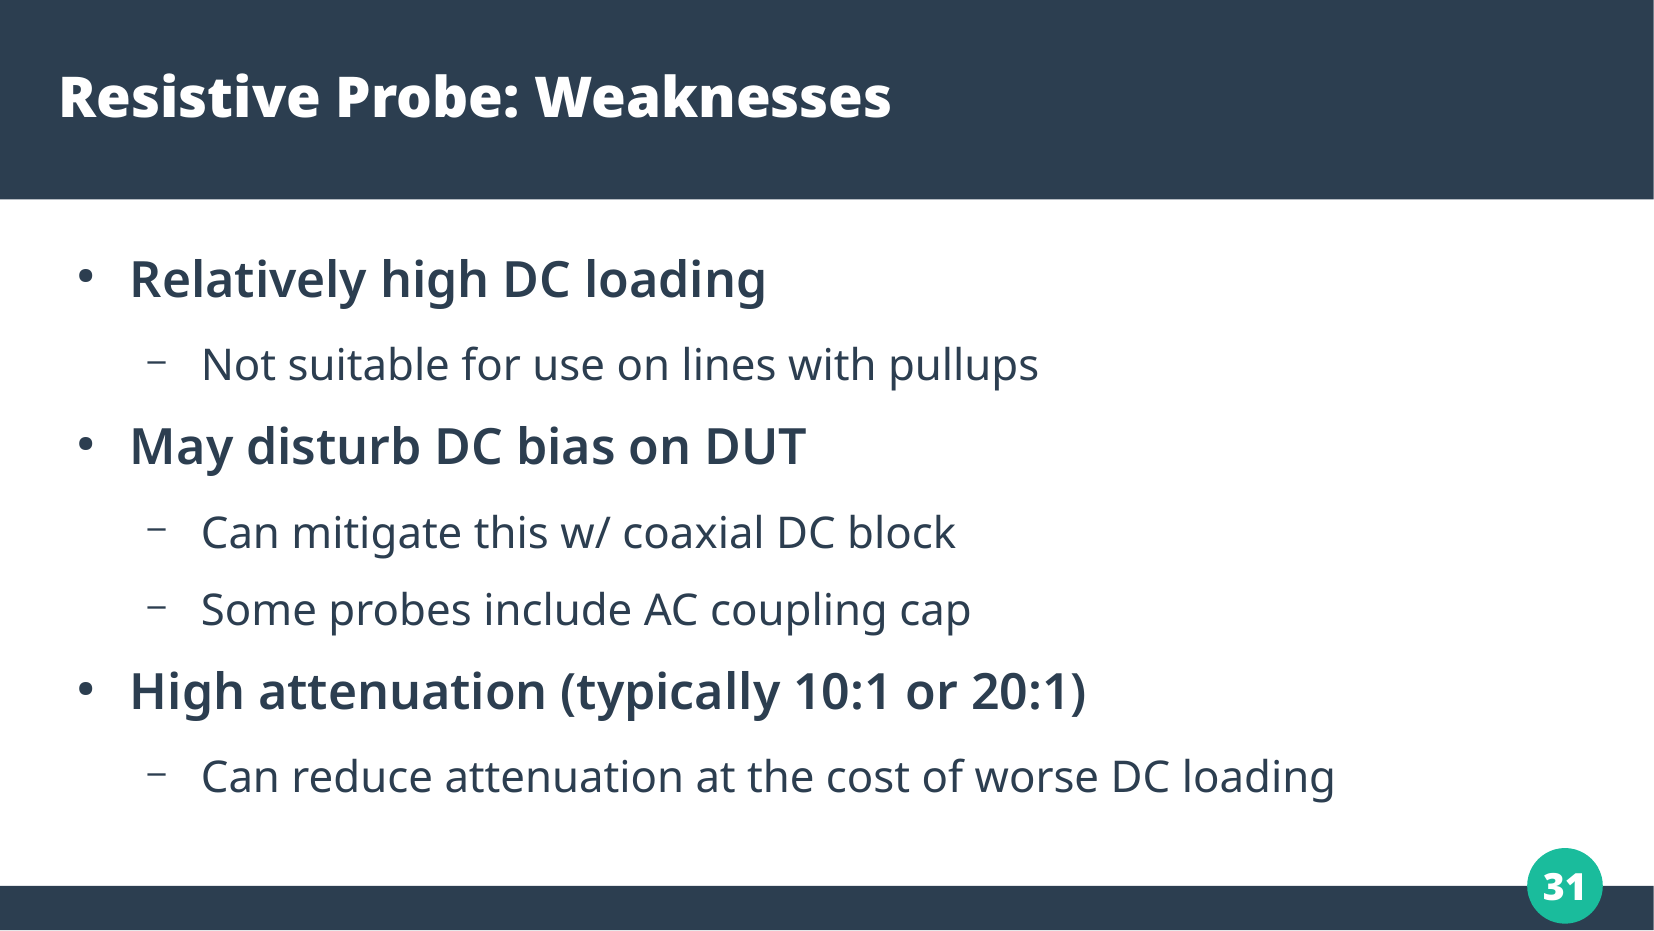

# Resistive Probe: Weaknesses
Relatively high DC loading
Not suitable for use on lines with pullups
May disturb DC bias on DUT
Can mitigate this w/ coaxial DC block
Some probes include AC coupling cap
High attenuation (typically 10:1 or 20:1)
Can reduce attenuation at the cost of worse DC loading